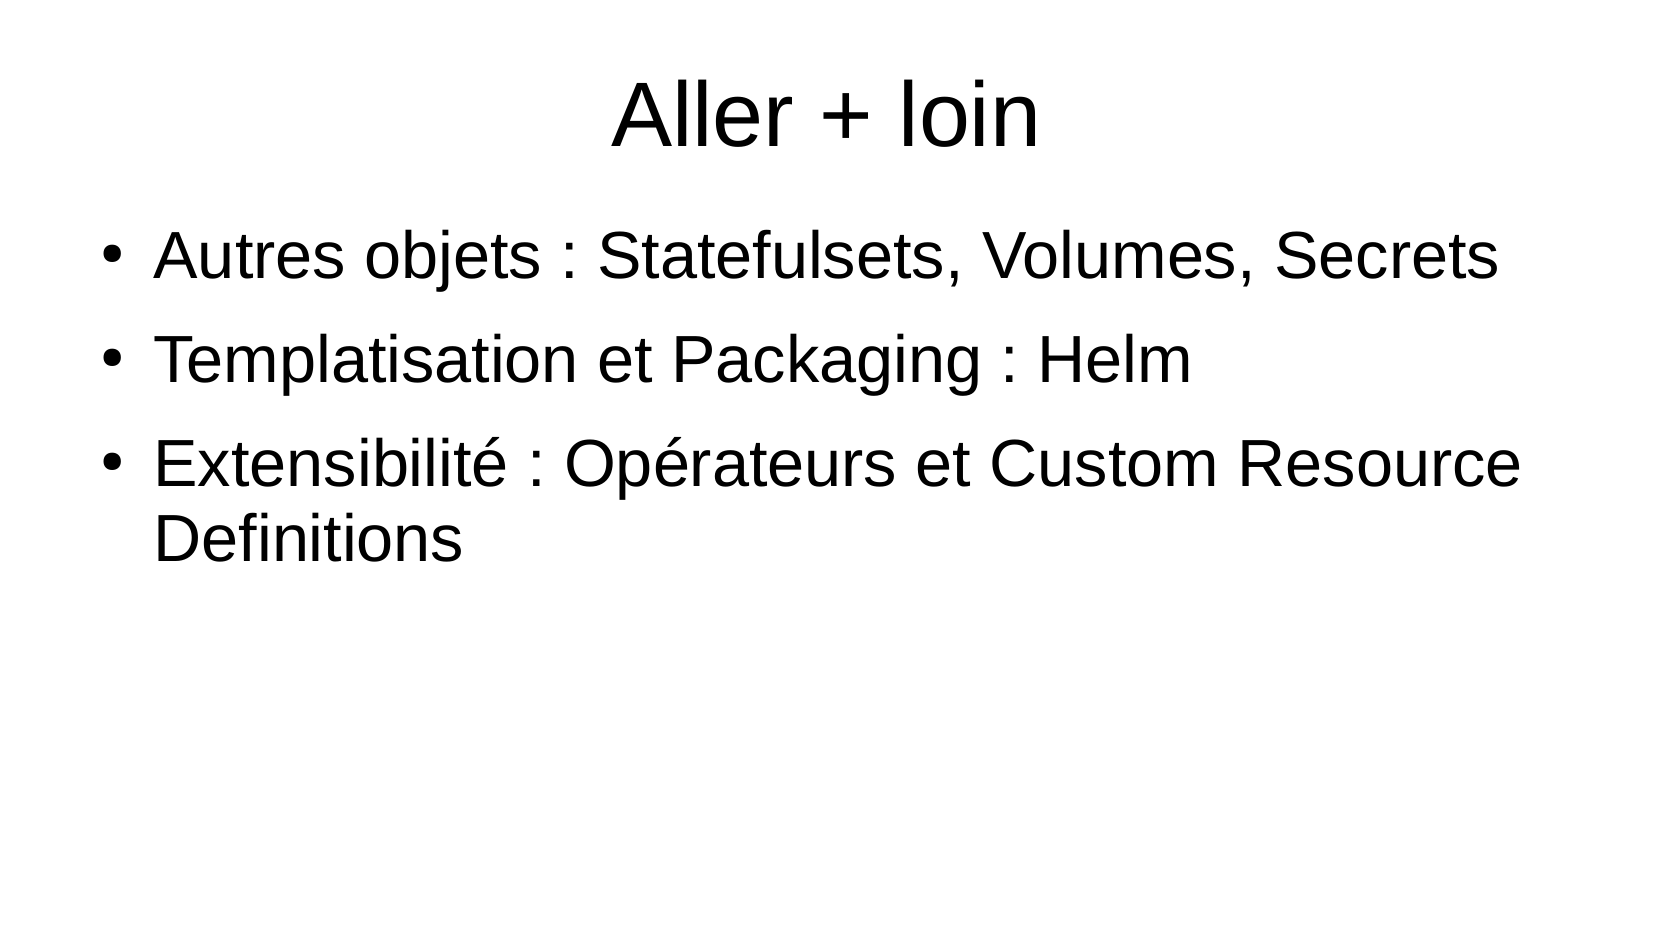

# Aller + loin
Autres objets : Statefulsets, Volumes, Secrets
Templatisation et Packaging : Helm
Extensibilité : Opérateurs et Custom Resource Definitions